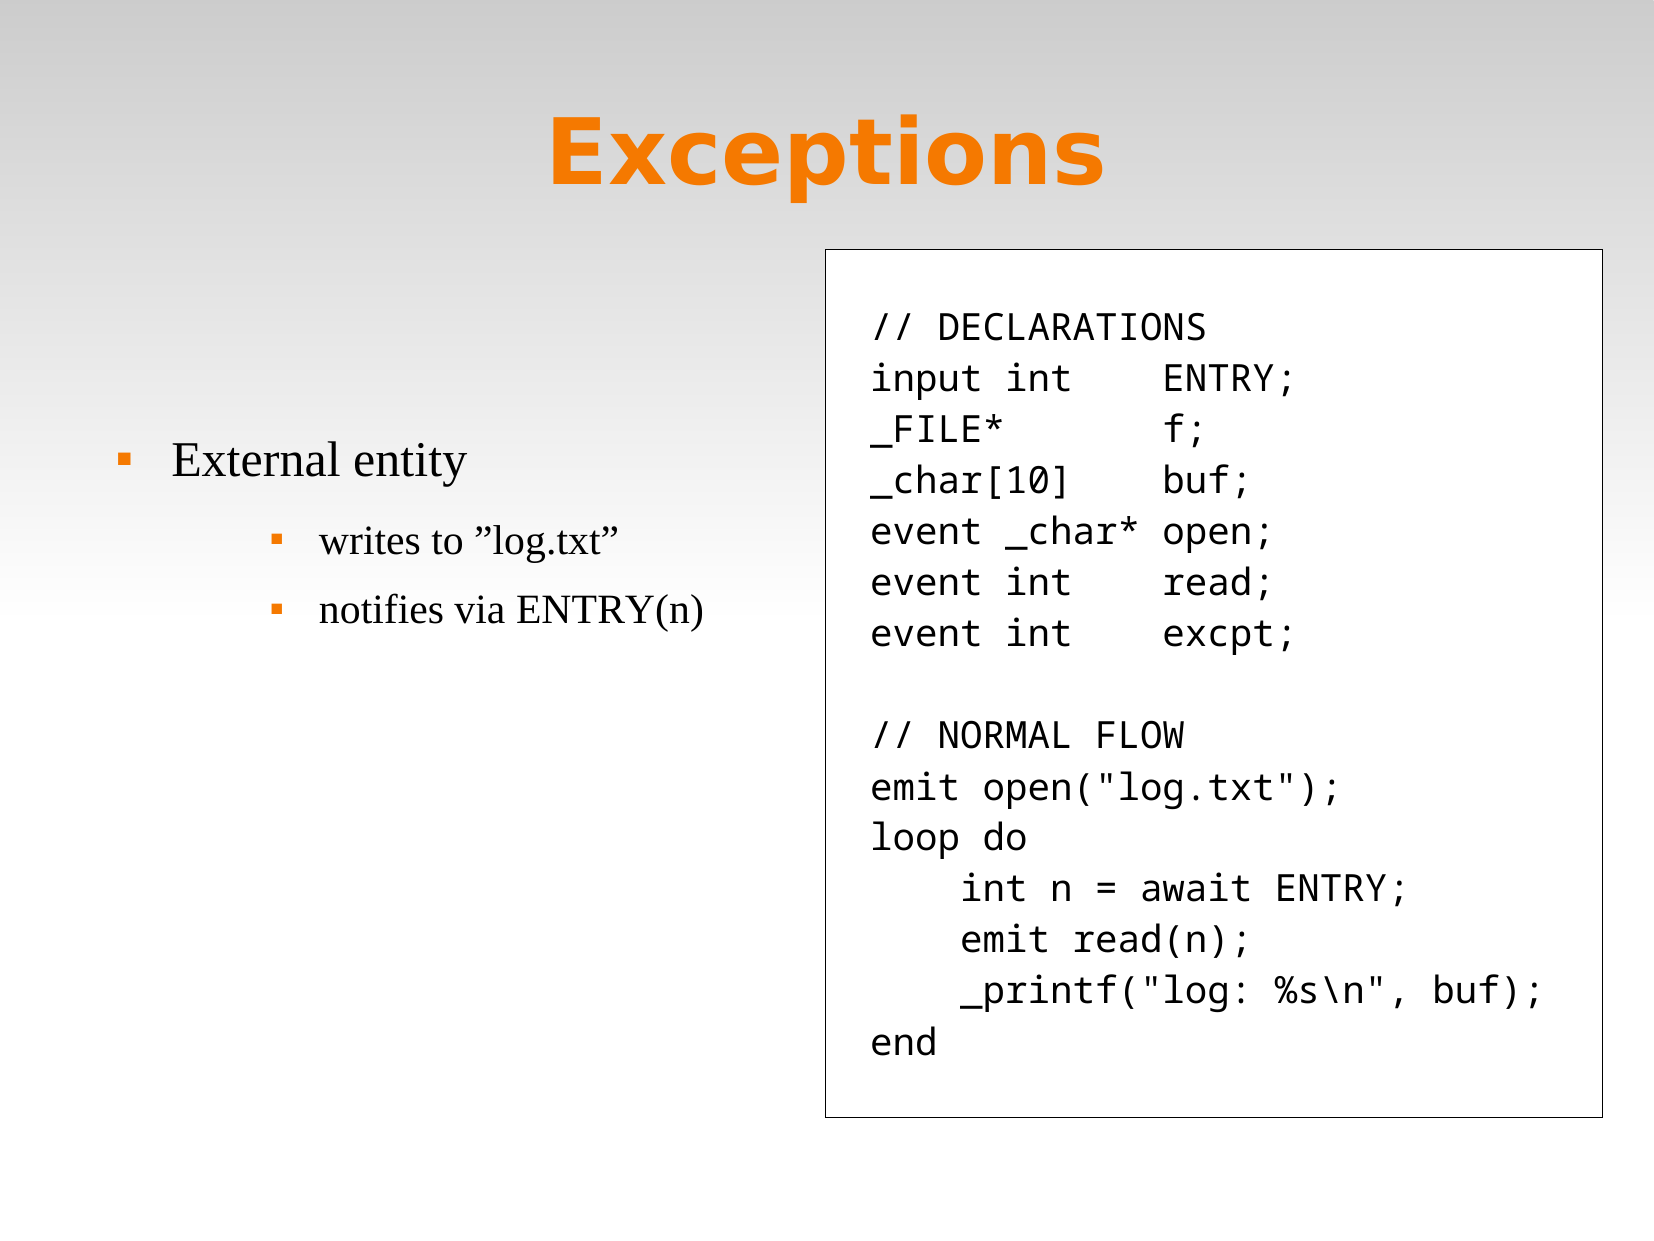

Exceptions
# // DECLARATIONS
 input int ENTRY;
 _FILE* f;
 _char[10] buf;
 event _char* open;
 event int read;
 event int excpt;
 // NORMAL FLOW
 emit open("log.txt");
 loop do
 int n = await ENTRY;
 emit read(n);
 _printf("log: %s\n", buf);
 end
External entity
writes to ”log.txt”
notifies via ENTRY(n)